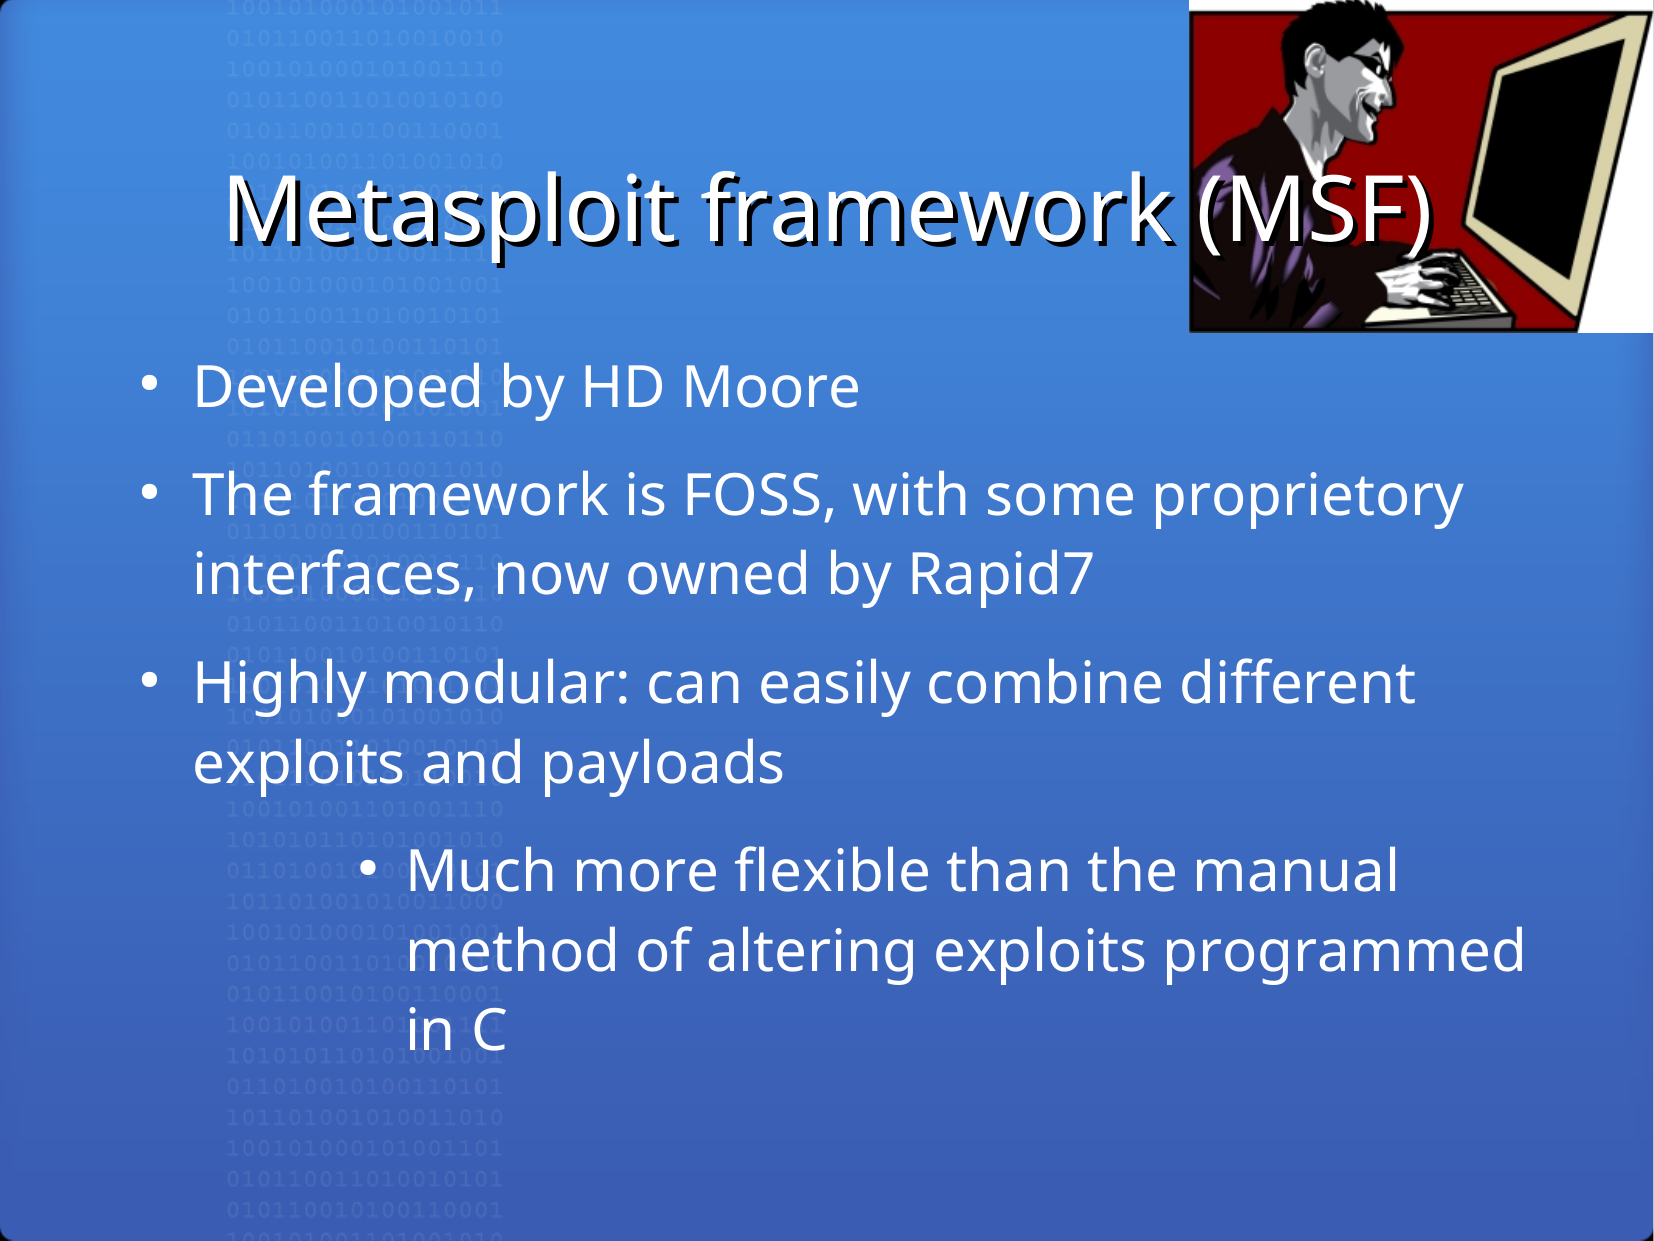

# Metasploit framework (MSF)
Developed by HD Moore
The framework is FOSS, with some proprietory interfaces, now owned by Rapid7
Highly modular: can easily combine different exploits and payloads
Much more flexible than the manual method of altering exploits programmed in C